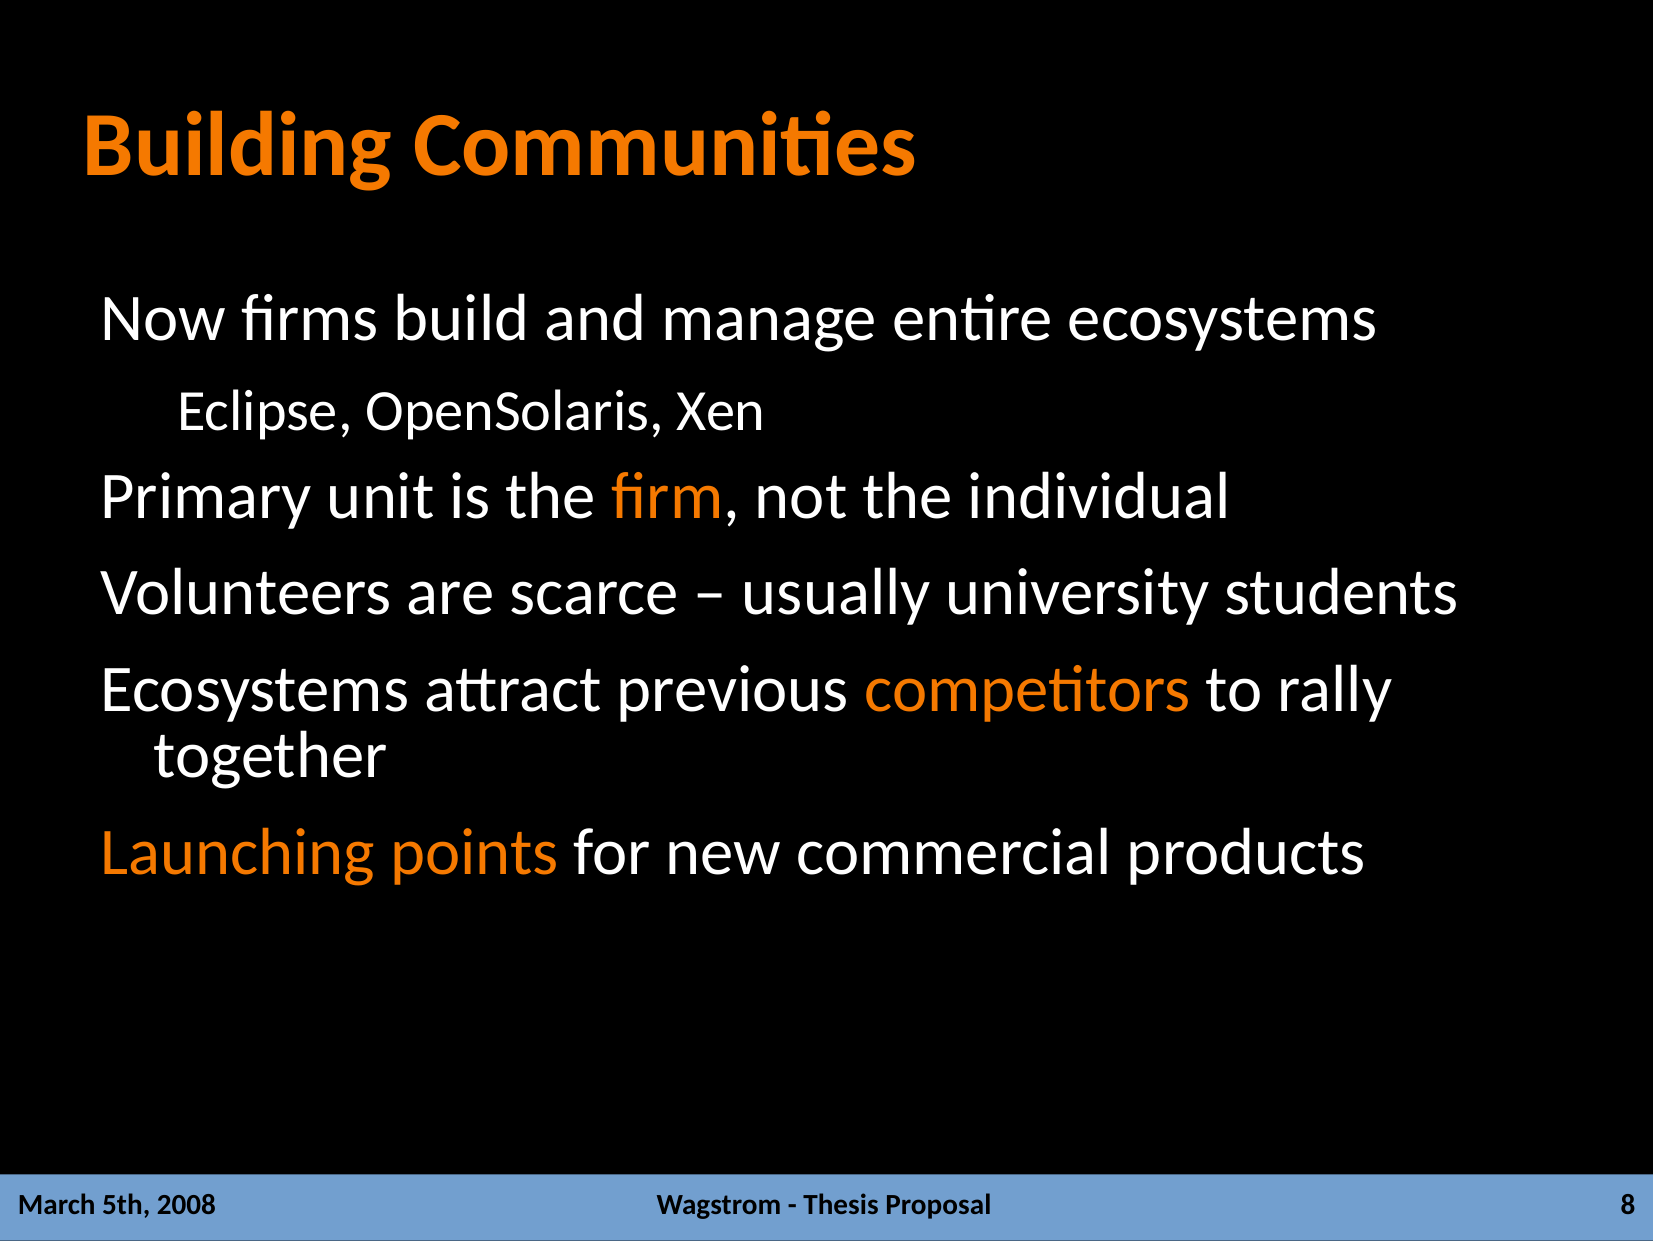

# Building Communities
Now firms build and manage entire ecosystems
Eclipse, OpenSolaris, Xen
Primary unit is the firm, not the individual
Volunteers are scarce – usually university students
Ecosystems attract previous competitors to rally together
Launching points for new commercial products
March 5th, 2008
Wagstrom - Thesis Proposal
8